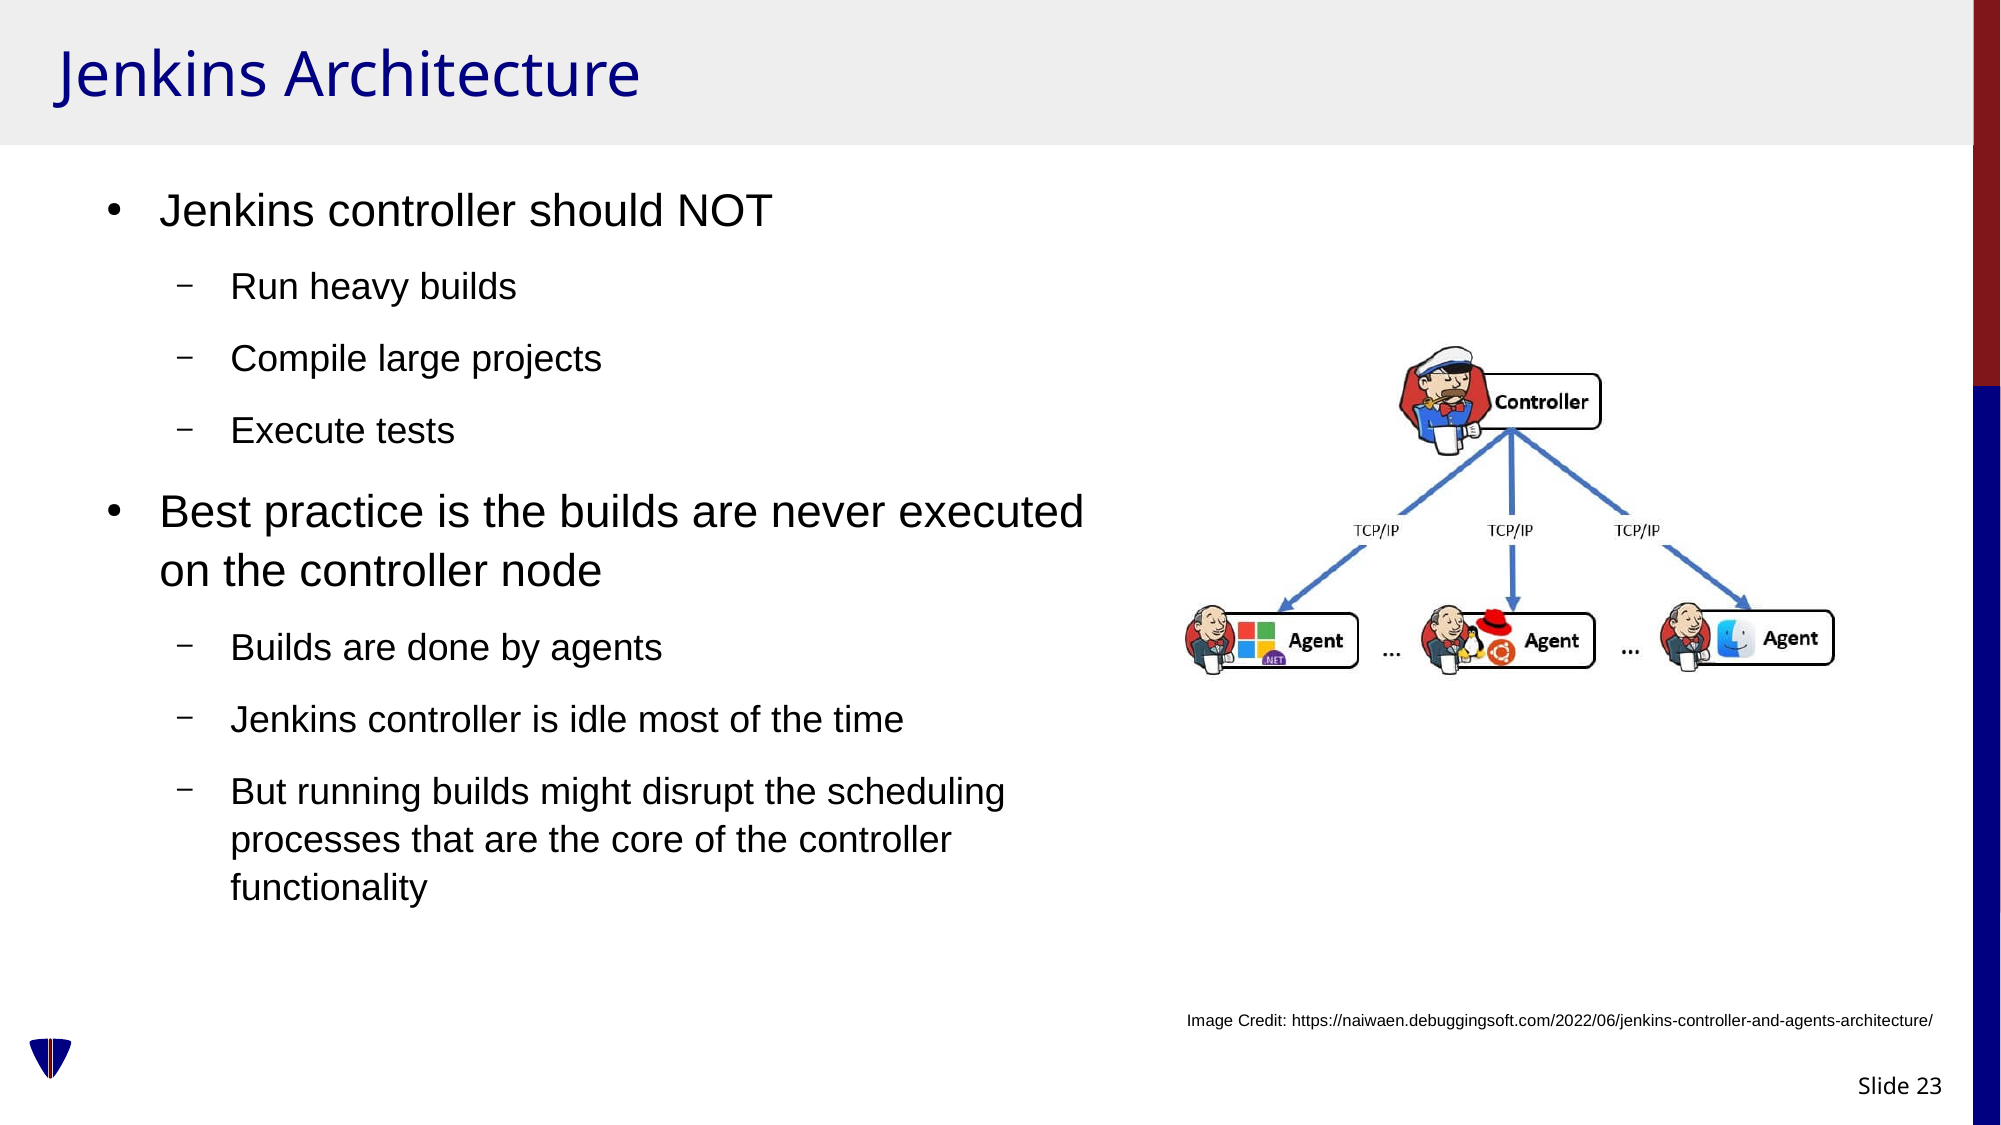

# Jenkins Architecture
Jenkins controller should NOT
Run heavy builds
Compile large projects
Execute tests
Best practice is the builds are never executed on the controller node
Builds are done by agents
Jenkins controller is idle most of the time
But running builds might disrupt the scheduling processes that are the core of the controller functionality
Image Credit: https://naiwaen.debuggingsoft.com/2022/06/jenkins-controller-and-agents-architecture/